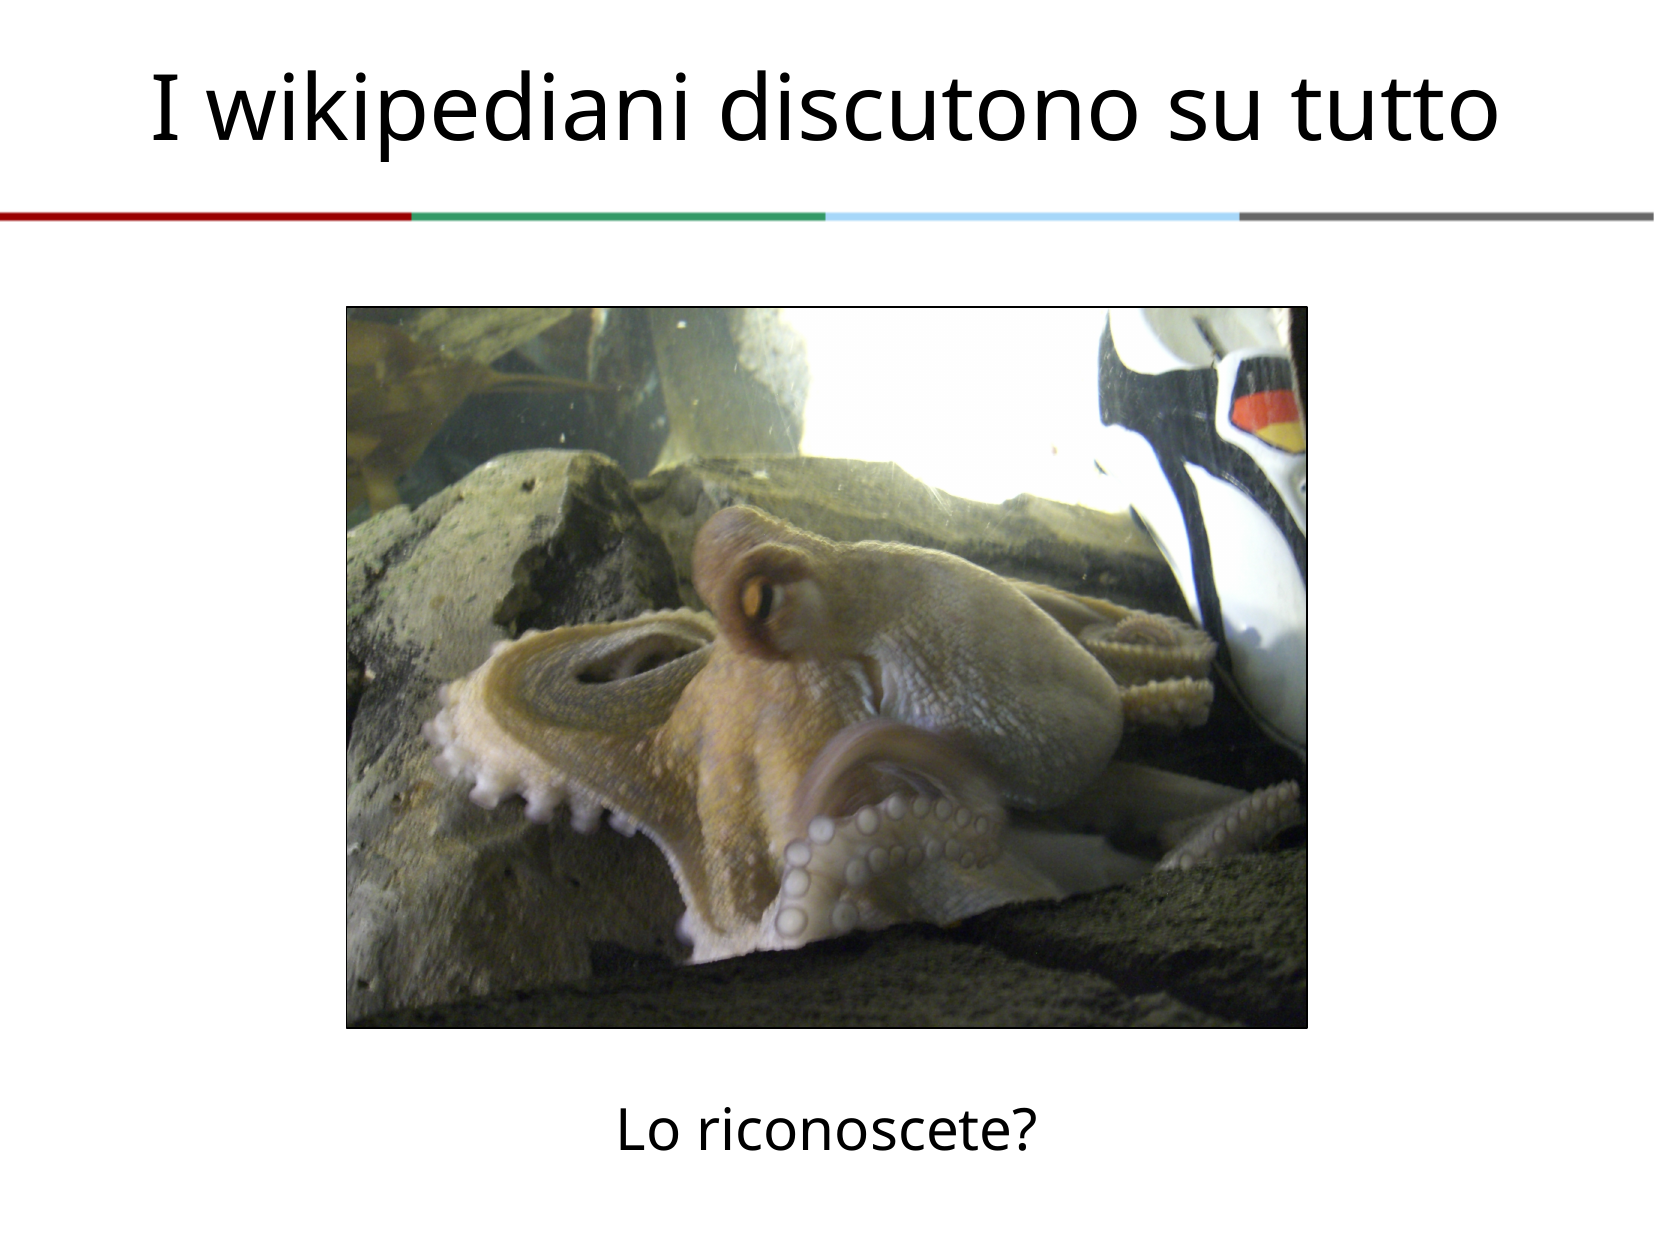

I wikipediani discutono su tutto
Lo riconoscete?